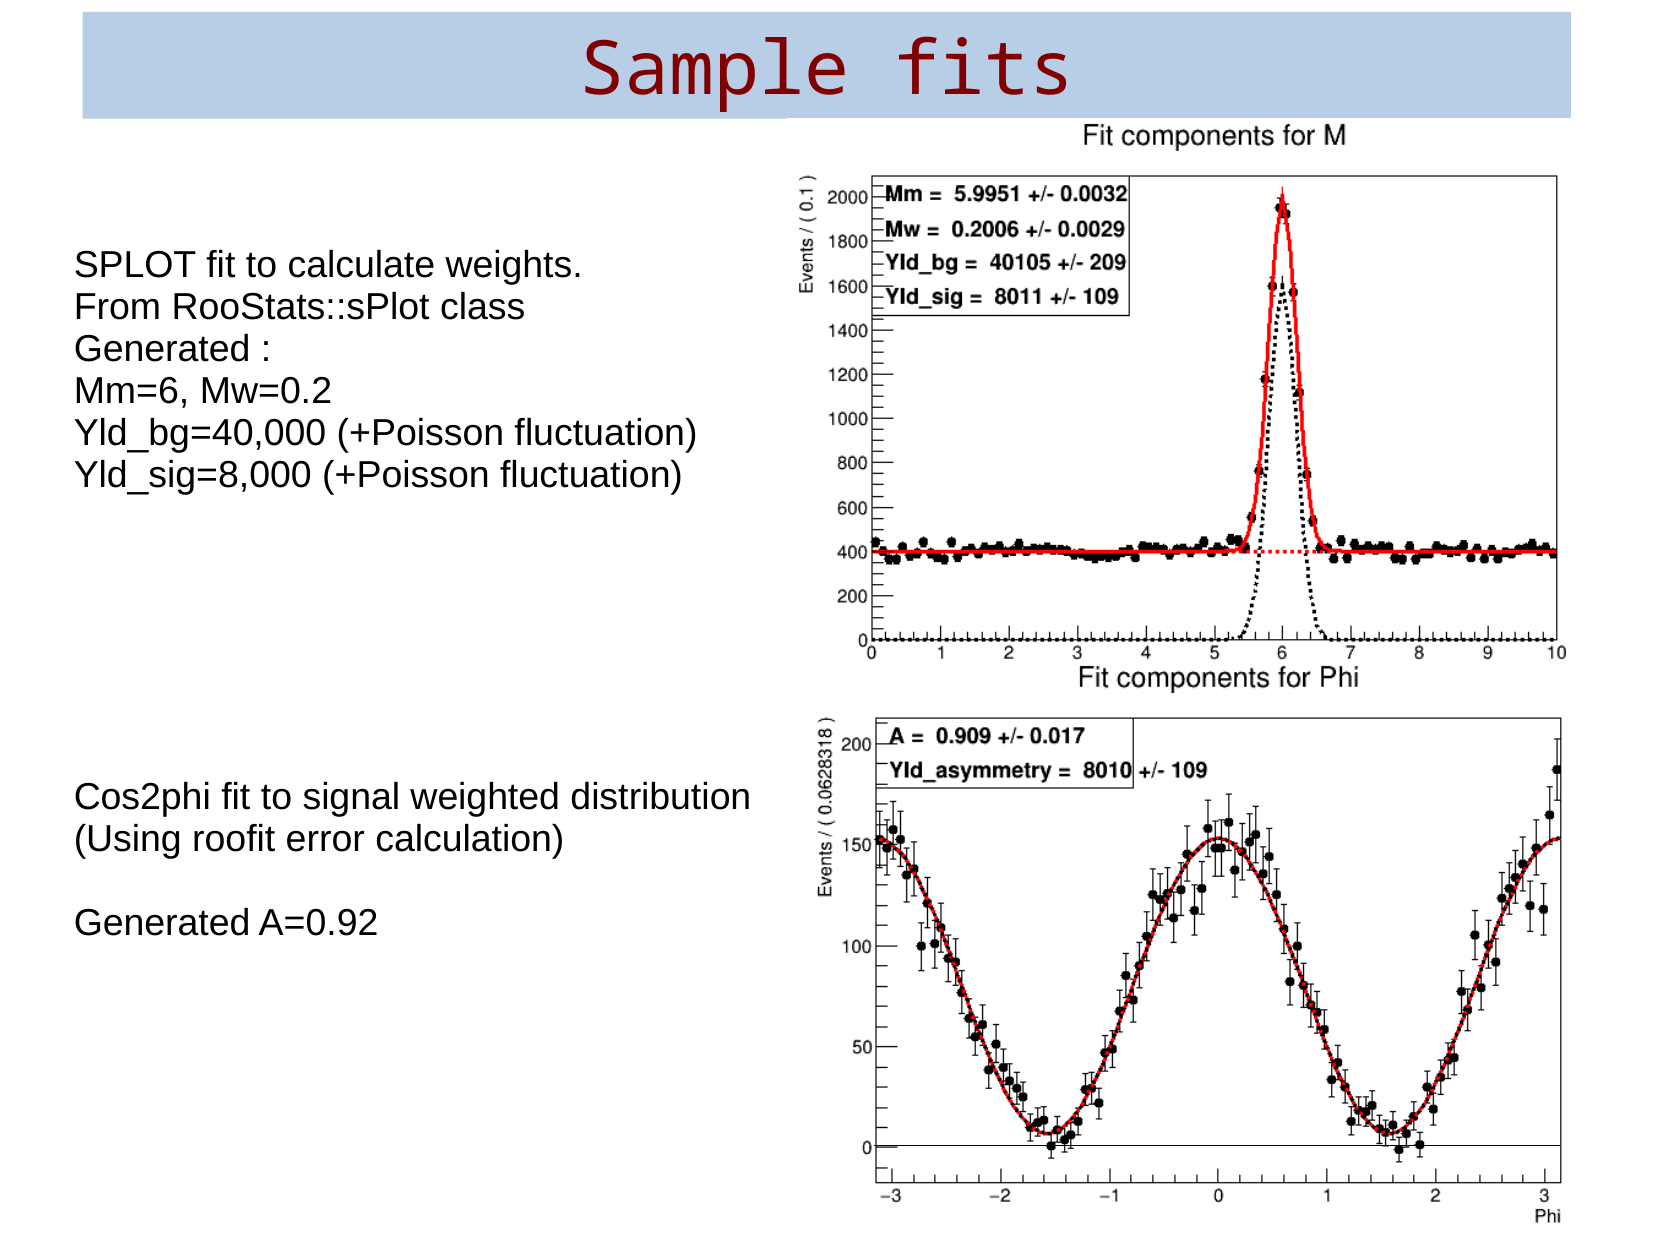

# Sample fits
SPLOT fit to calculate weights.
From RooStats::sPlot class
Generated :
Mm=6, Mw=0.2
Yld_bg=40,000 (+Poisson fluctuation)
Yld_sig=8,000 (+Poisson fluctuation)
Cos2phi fit to signal weighted distribution
(Using roofit error calculation)
Generated A=0.92